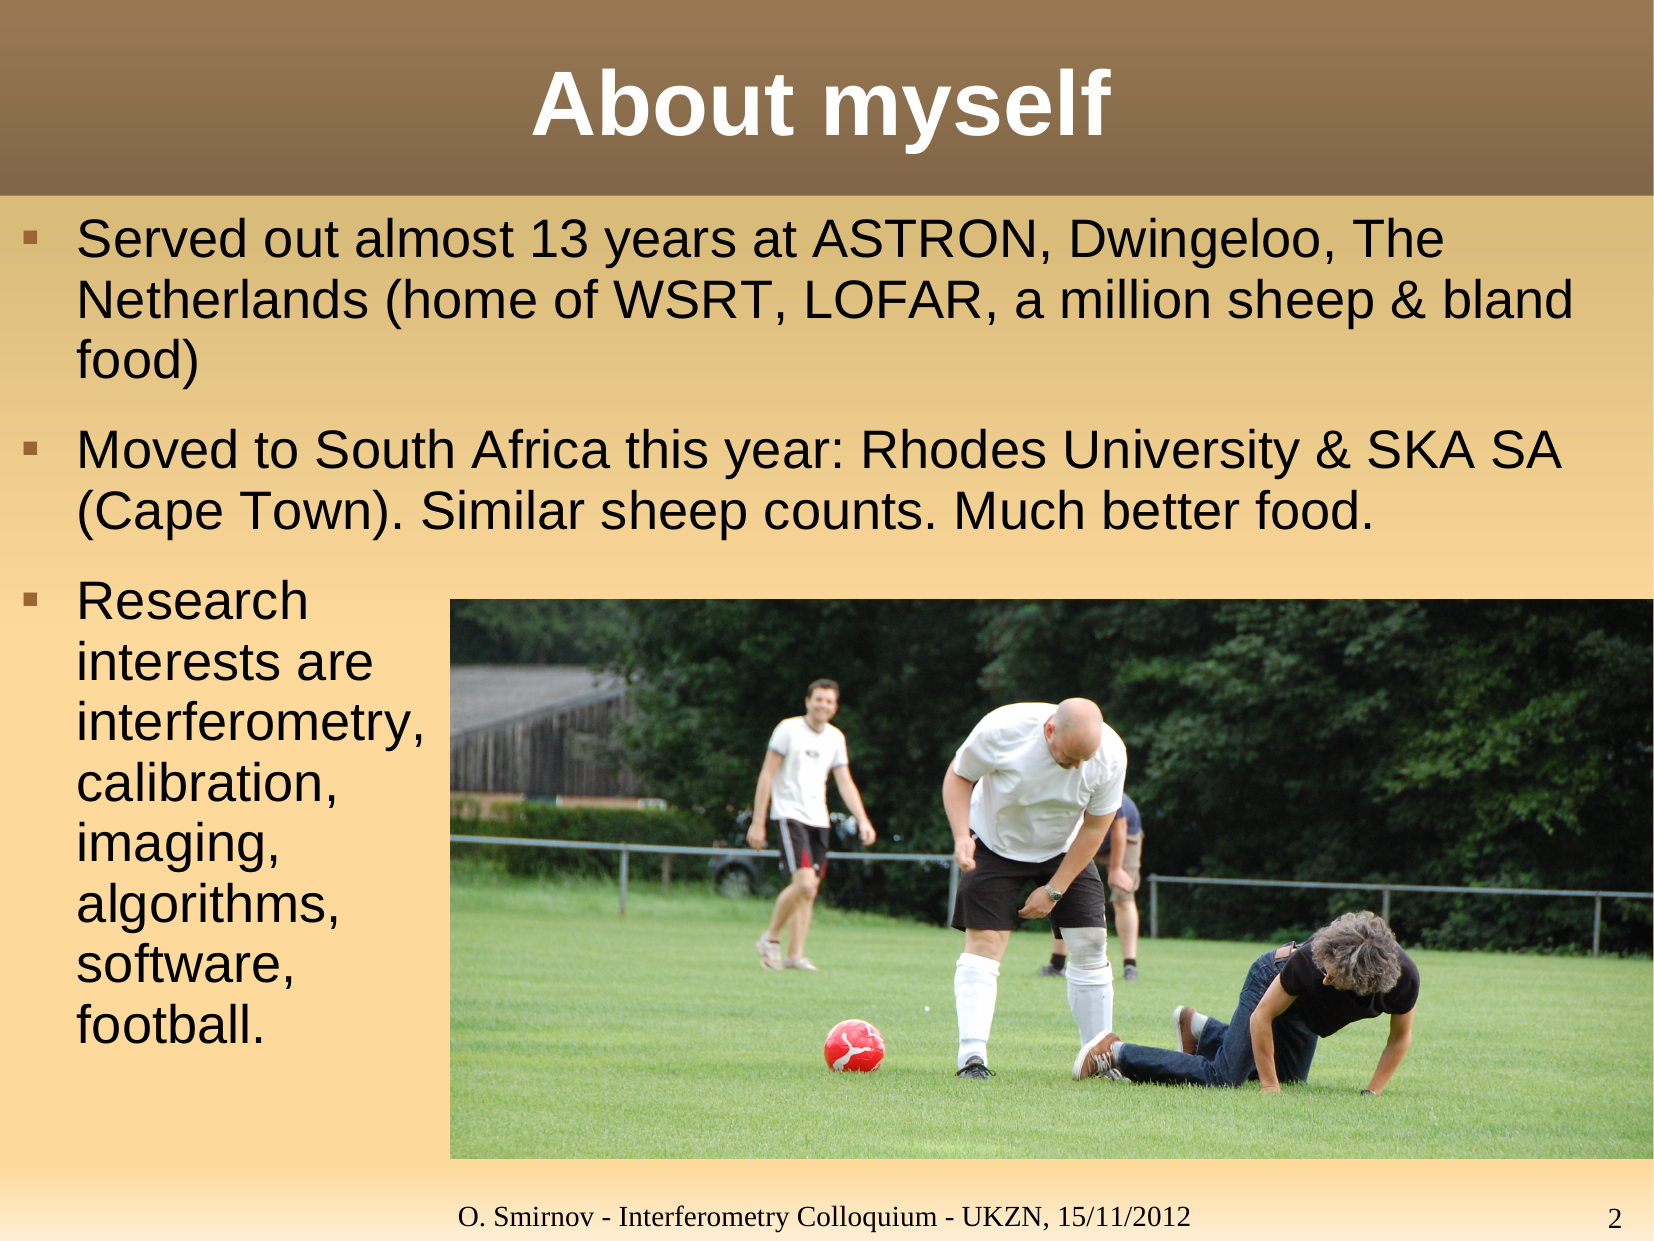

# About myself
Served out almost 13 years at ASTRON, Dwingeloo, The Netherlands (home of WSRT, LOFAR, a million sheep & bland food)
Moved to South Africa this year: Rhodes University & SKA SA (Cape Town). Similar sheep counts. Much better food.
Research
interests are
interferometry,
calibration,
imaging,
algorithms,
software,
football.
O. Smirnov - Interferometry Colloquium - UKZN, 15/11/2012
2